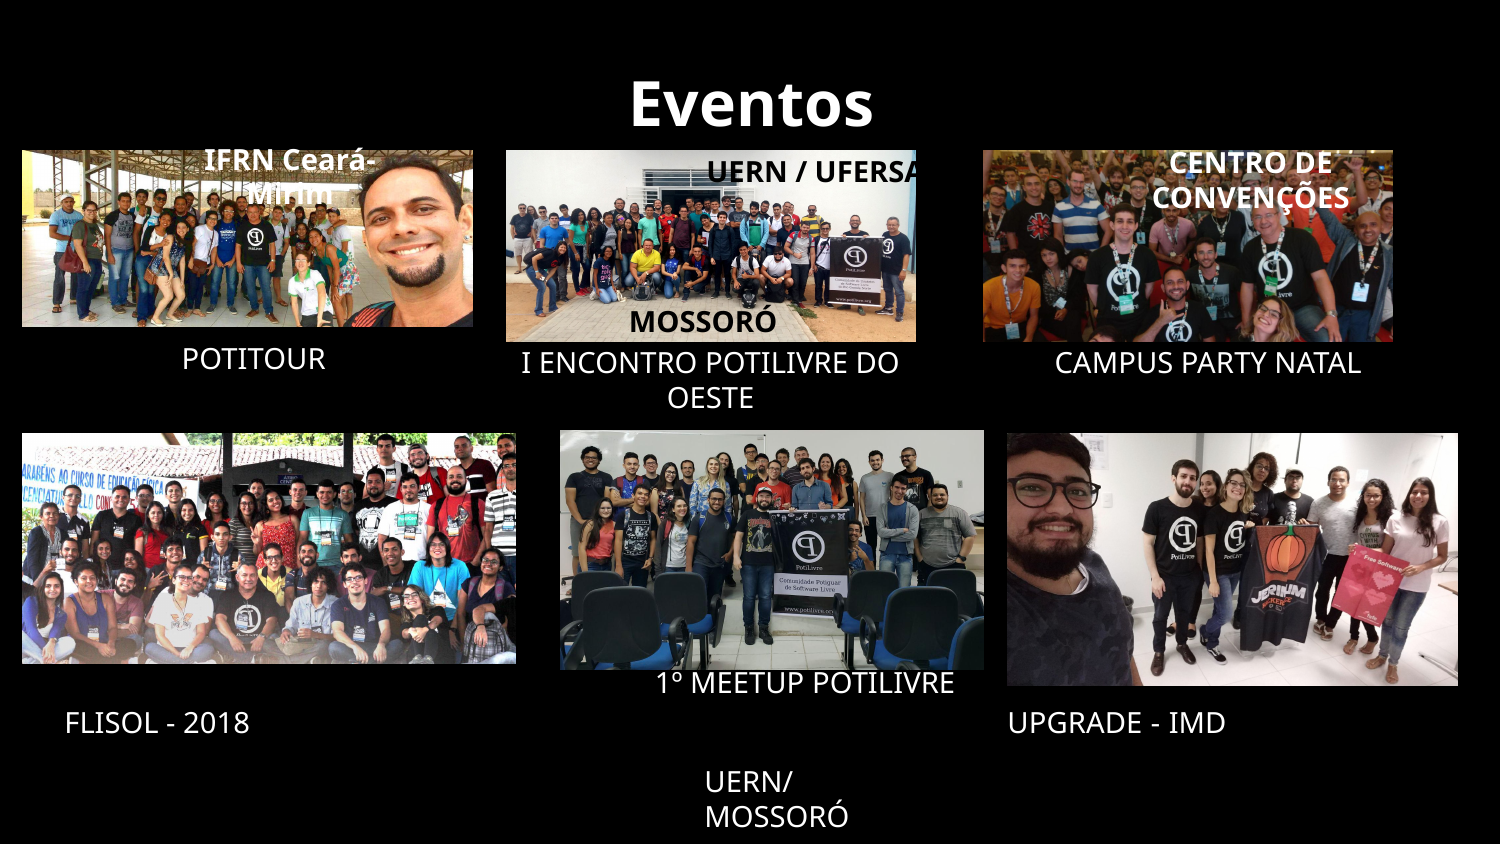

Eventos
IFRN Ceará-Mirim
CENTRO DE CONVENÇÕES
UERN / UFERSA
MOSSORÓ
POTITOUR
I ENCONTRO POTILIVRE DO OESTE
CAMPUS PARTY NATAL
1º MEETUP POTILIVRE
FLISOL - 2018
UPGRADE - IMD
UERN/MOSSORÓ